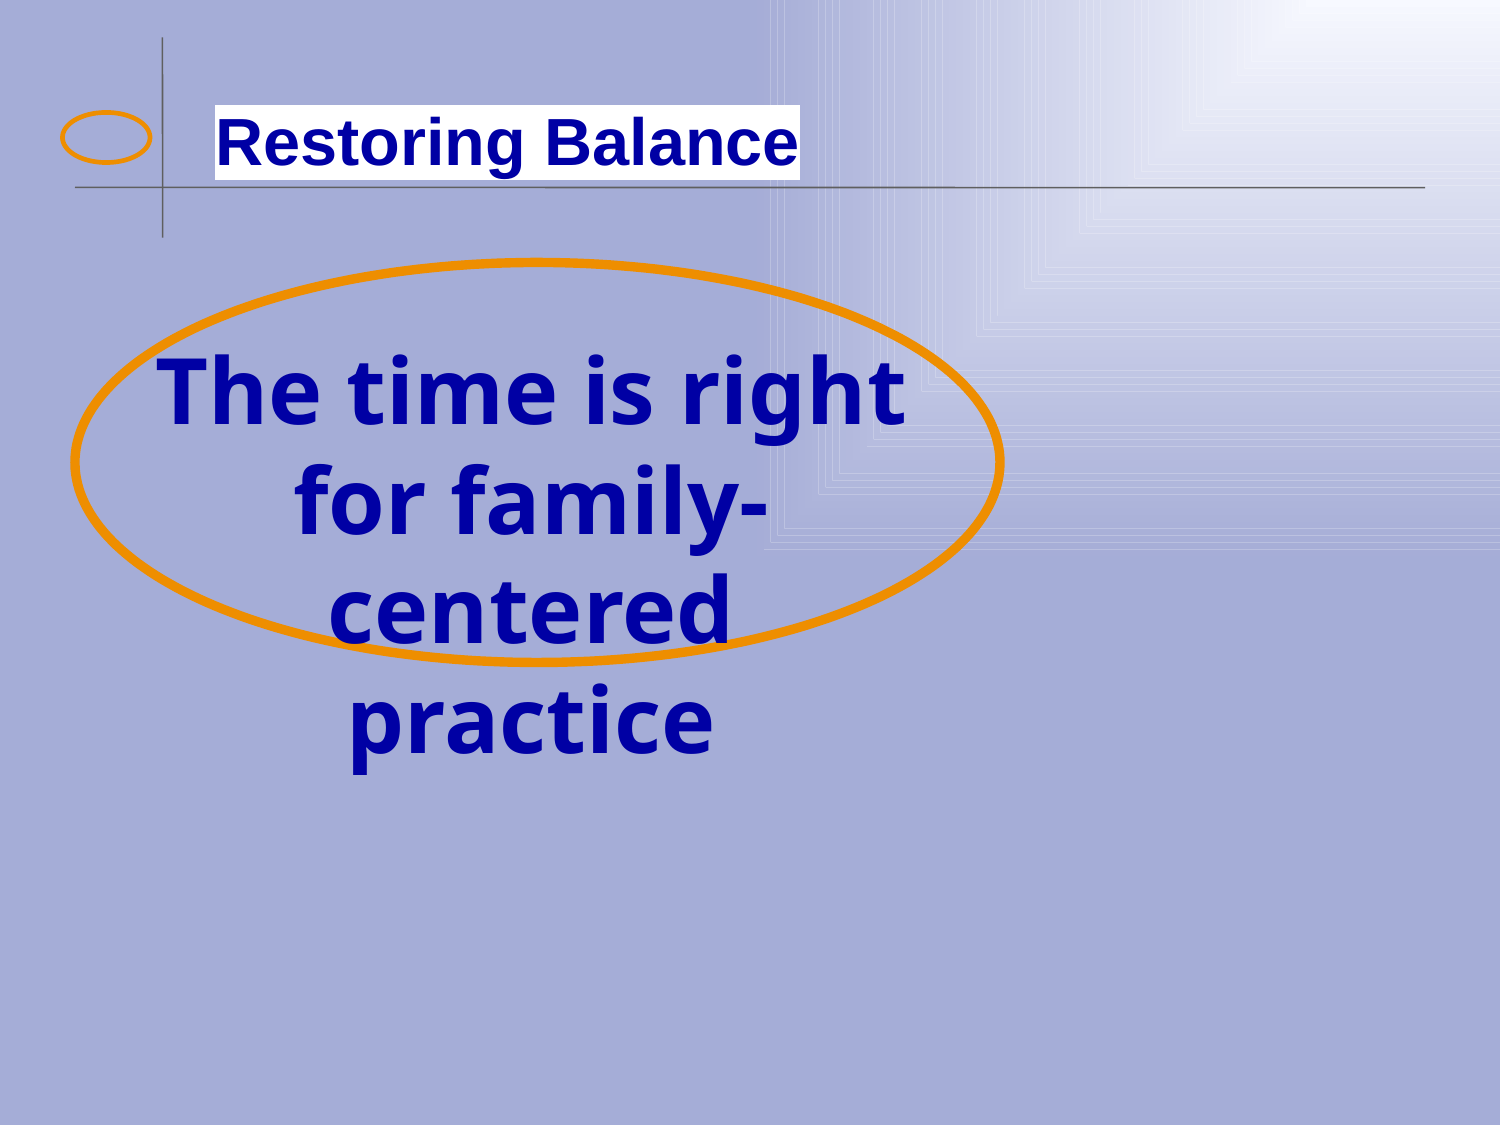

# Restoring Balance
The time is right for family-centered practice